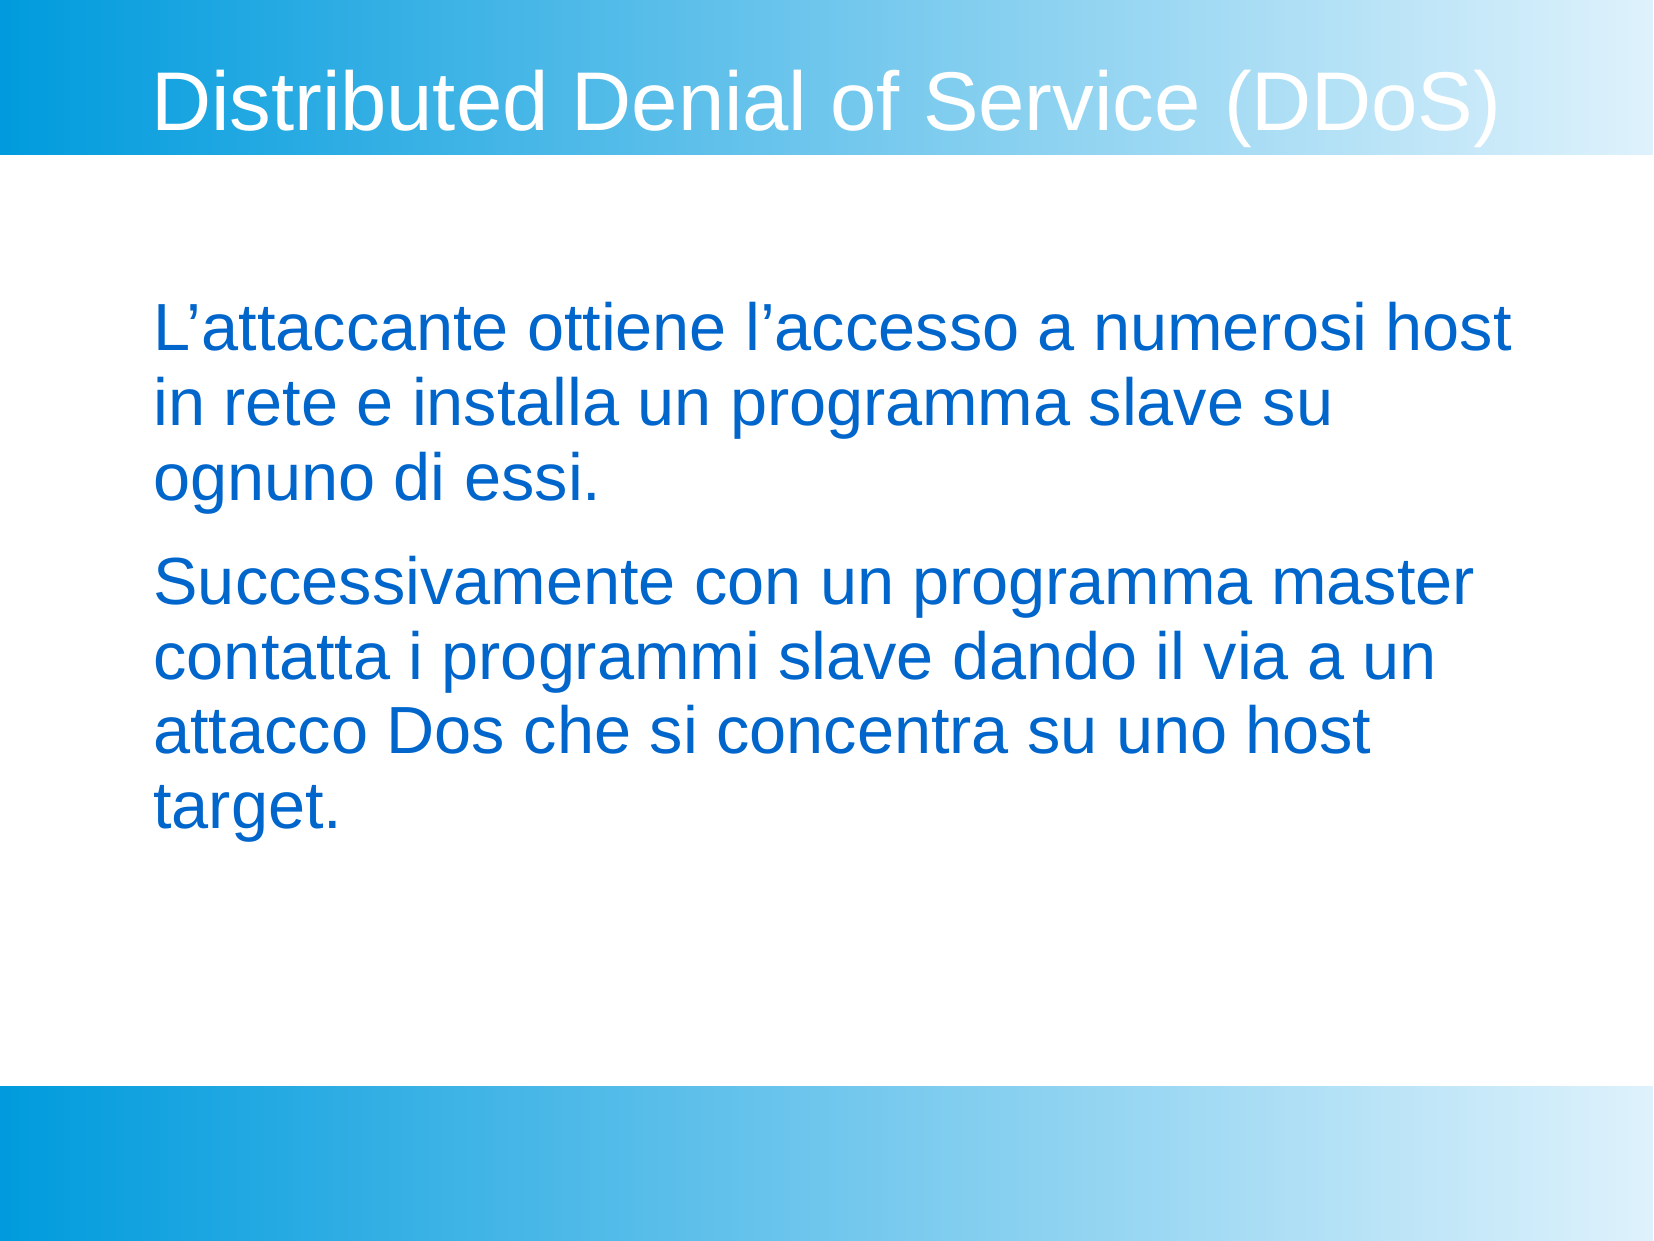

# Distributed Denial of Service (DDoS)
L’attaccante ottiene l’accesso a numerosi host in rete e installa un programma slave su ognuno di essi.
Successivamente con un programma master contatta i programmi slave dando il via a un attacco Dos che si concentra su uno host target.